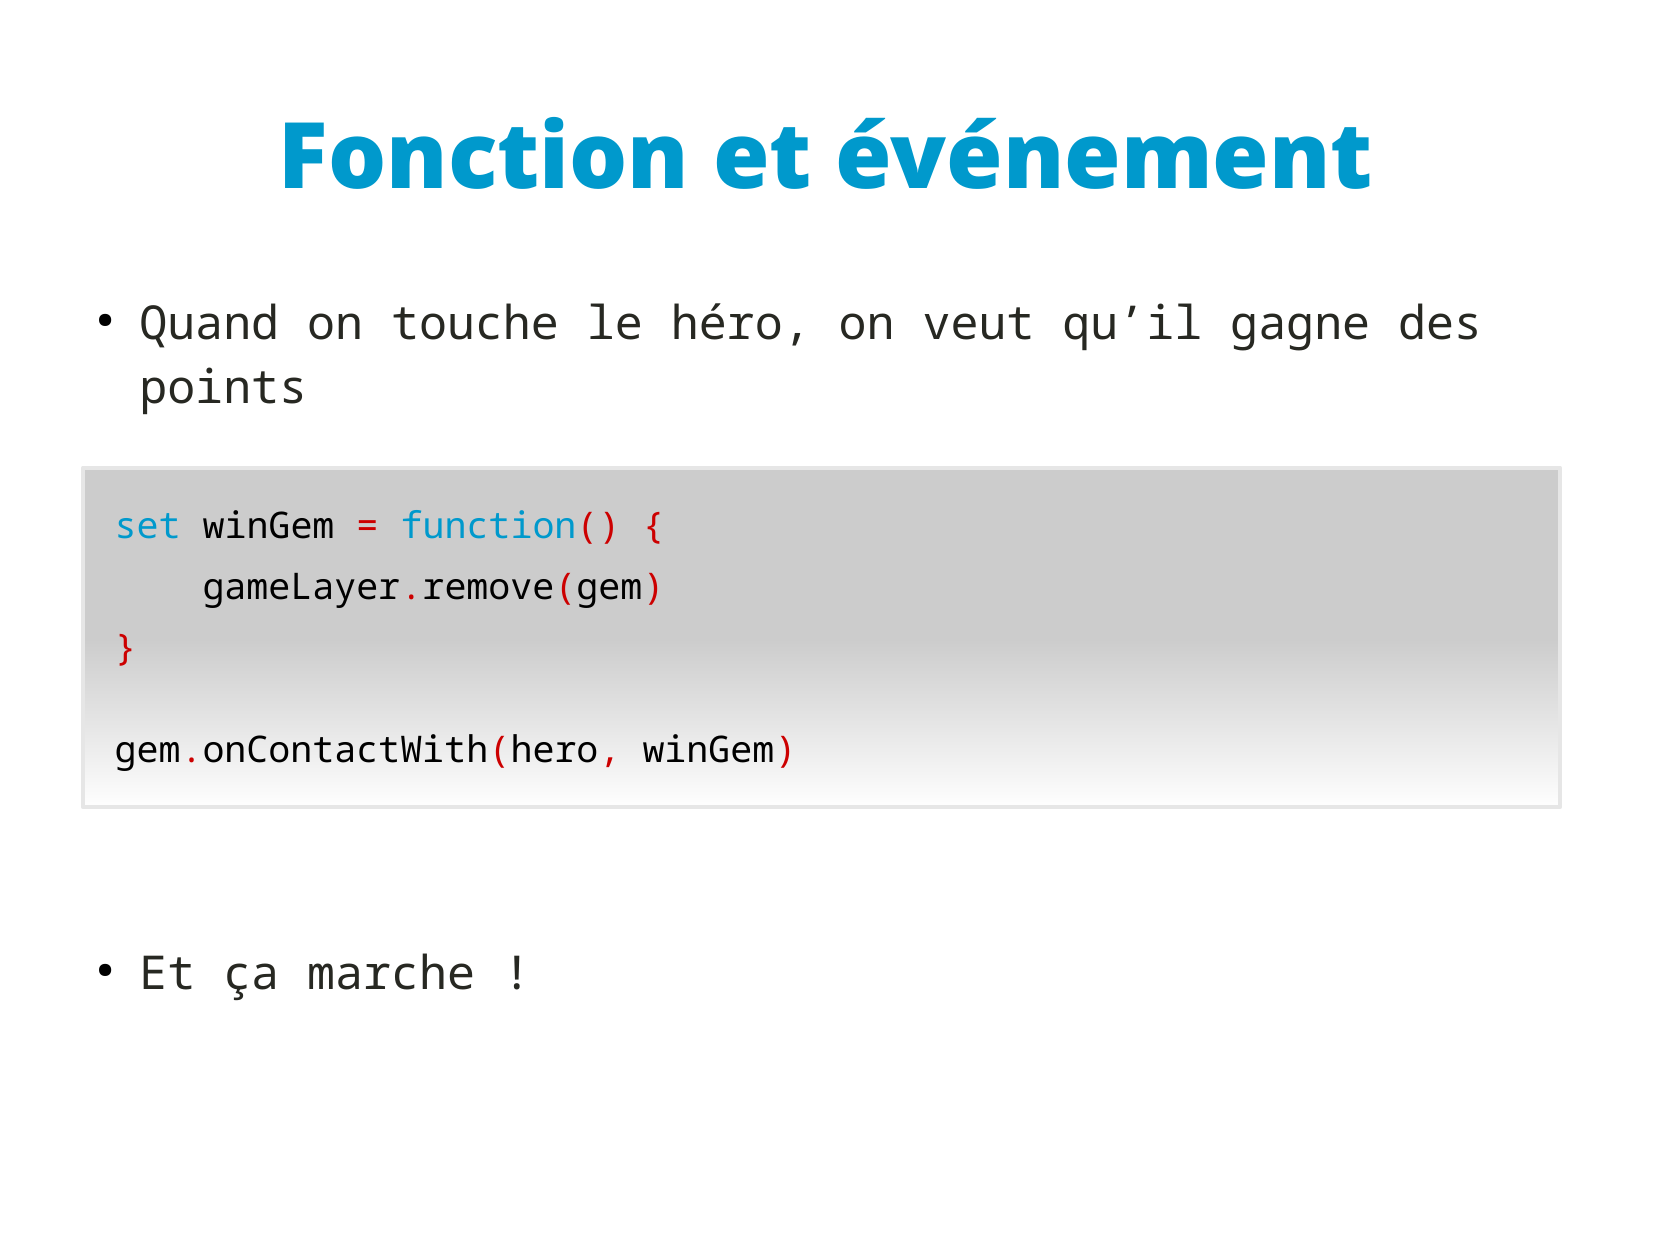

# Fonction et événement
Quand on touche le héro, on veut qu’il gagne des points
Et ça marche !
set winGem = function() {
 gameLayer.remove(gem)
}
gem.onContactWith(hero, winGem)